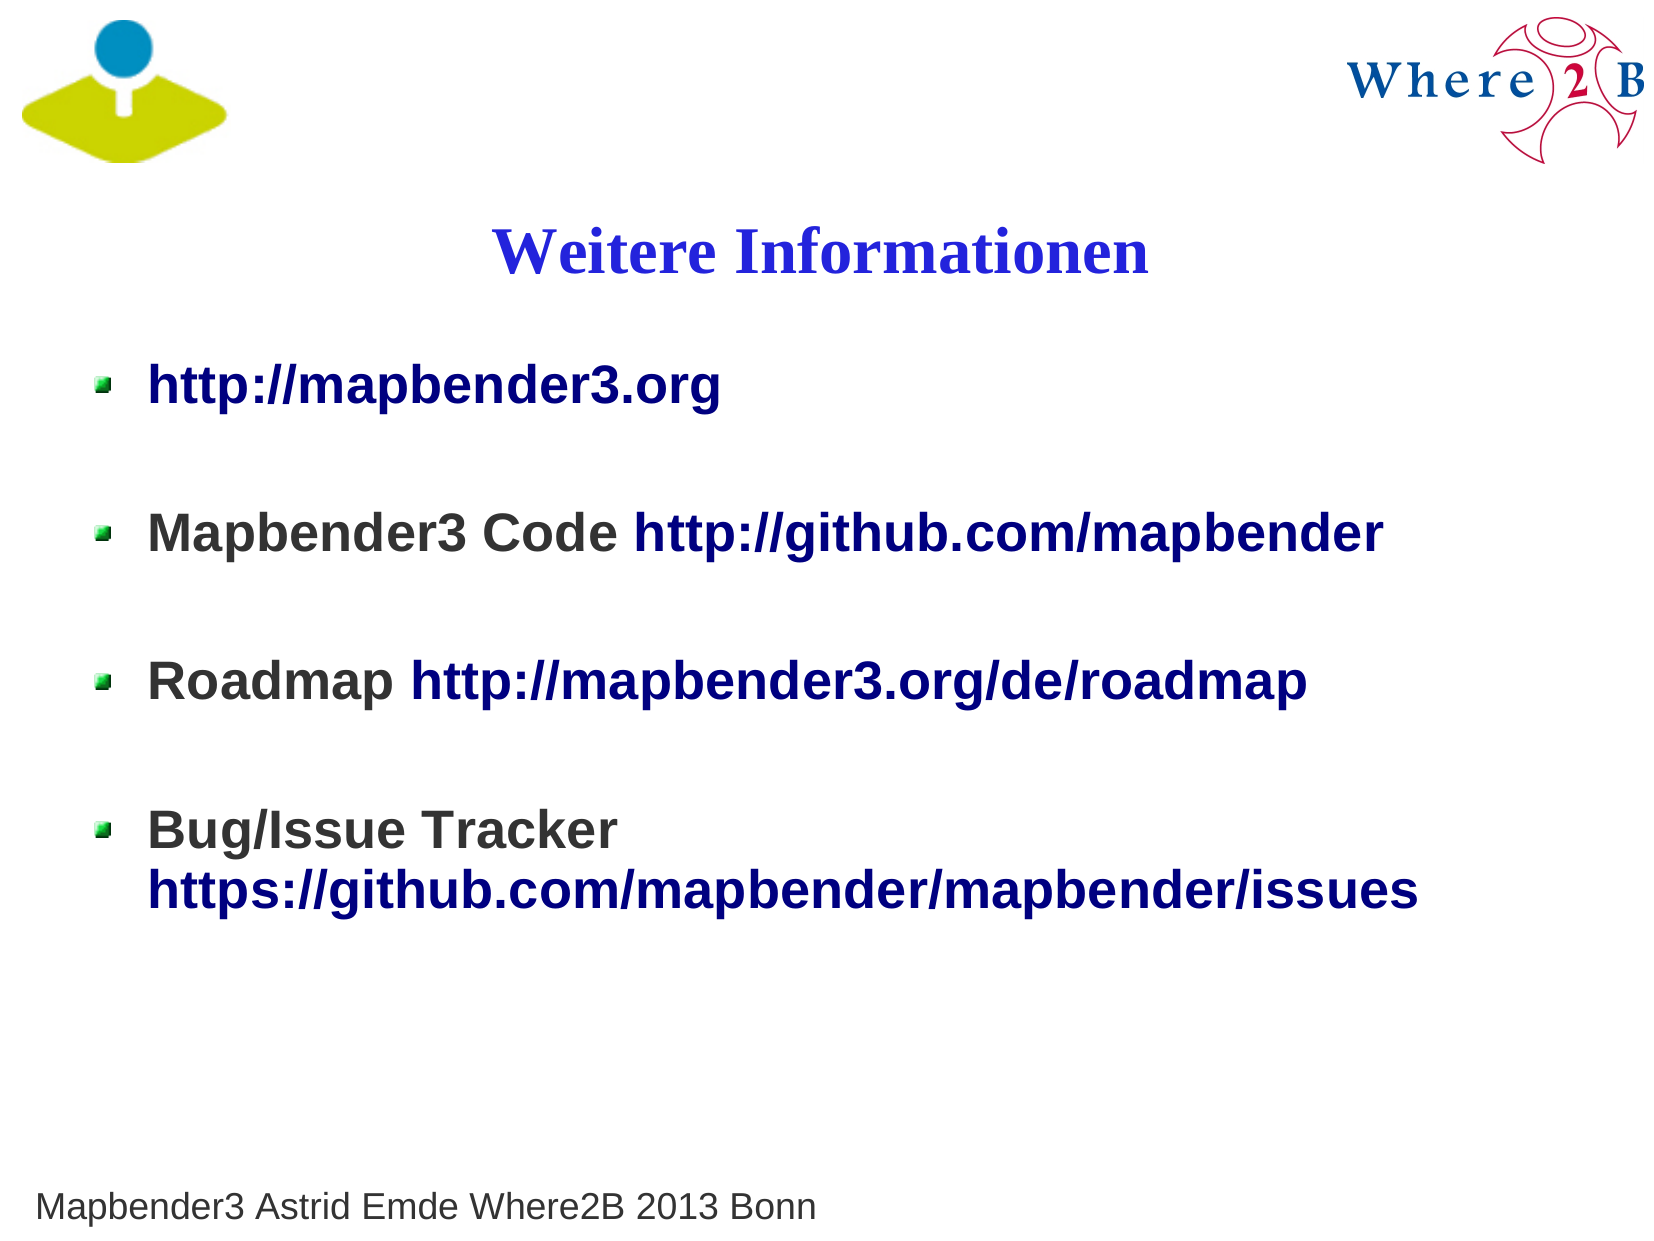

# Weitere Informationen
http://mapbender3.org
Mapbender3 Code http://github.com/mapbender
Roadmap http://mapbender3.org/de/roadmap
Bug/Issue Tracker https://github.com/mapbender/mapbender/issues